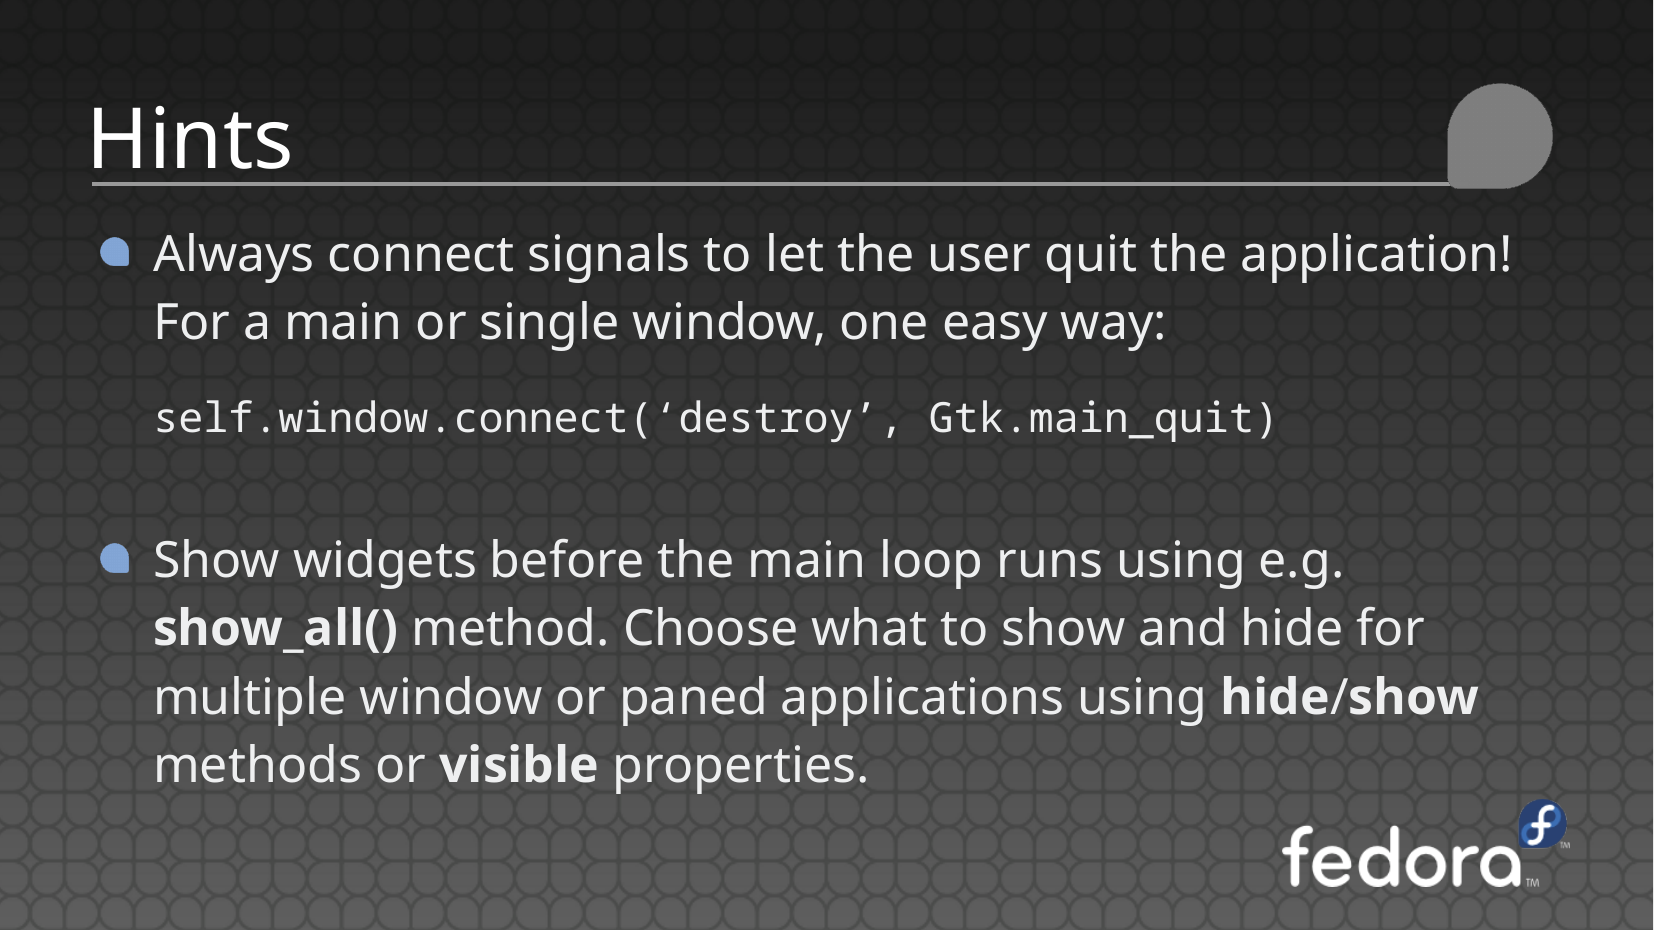

# Hints
Always connect signals to let the user quit the application! For a main or single window, one easy way:
self.window.connect(‘destroy’, Gtk.main_quit)
Show widgets before the main loop runs using e.g. show_all() method. Choose what to show and hide for multiple window or paned applications using hide/show methods or visible properties.